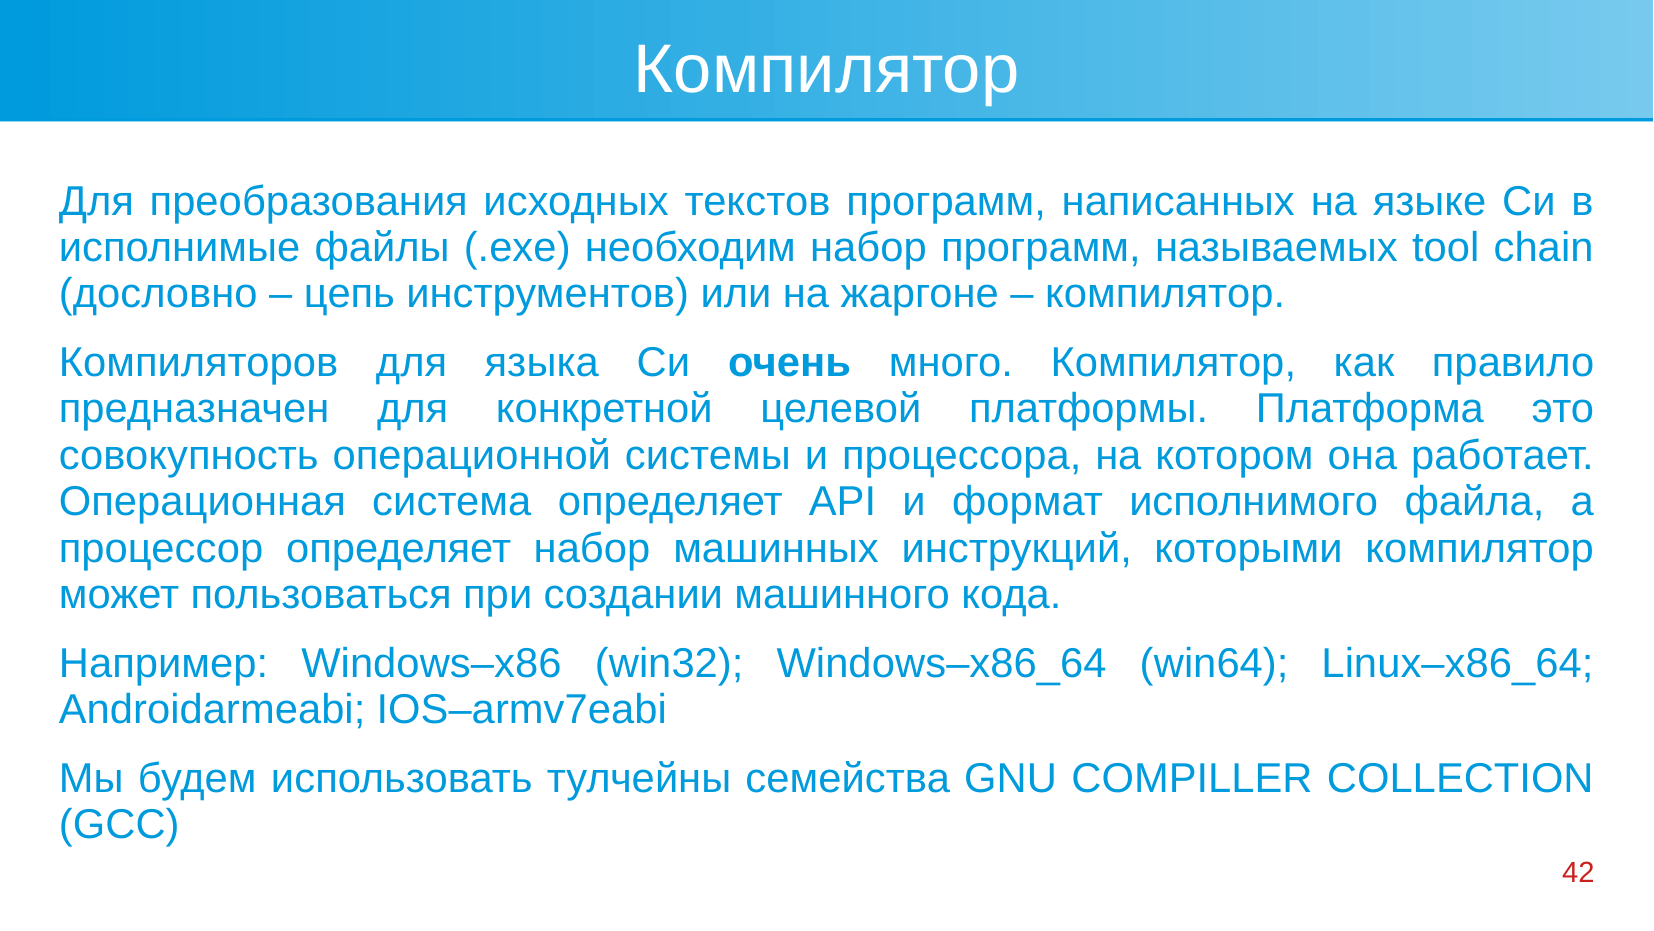

# Компилятор
Для преобразования исходных текстов программ, написанных на языке Си в исполнимые файлы (.exe) необходим набор программ, называемых tool chain (дословно – цепь инструментов) или на жаргоне – компилятор.
Компиляторов для языка Си очень много. Компилятор, как правило предназначен для конкретной целевой платформы. Платформа это совокупность операционной системы и процессора, на котором она работает. Операционная система определяет API и формат исполнимого файла, а процессор определяет набор машинных инструкций, которыми компилятор может пользоваться при создании машинного кода.
Например: Windows–x86 (win32); Windows–x86_64 (win64); Linux–x86_64; Androidarmeabi; IOS–armv7eabi
Мы будем использовать тулчейны семейства GNU COMPILLER COLLECTION (GCC)
42